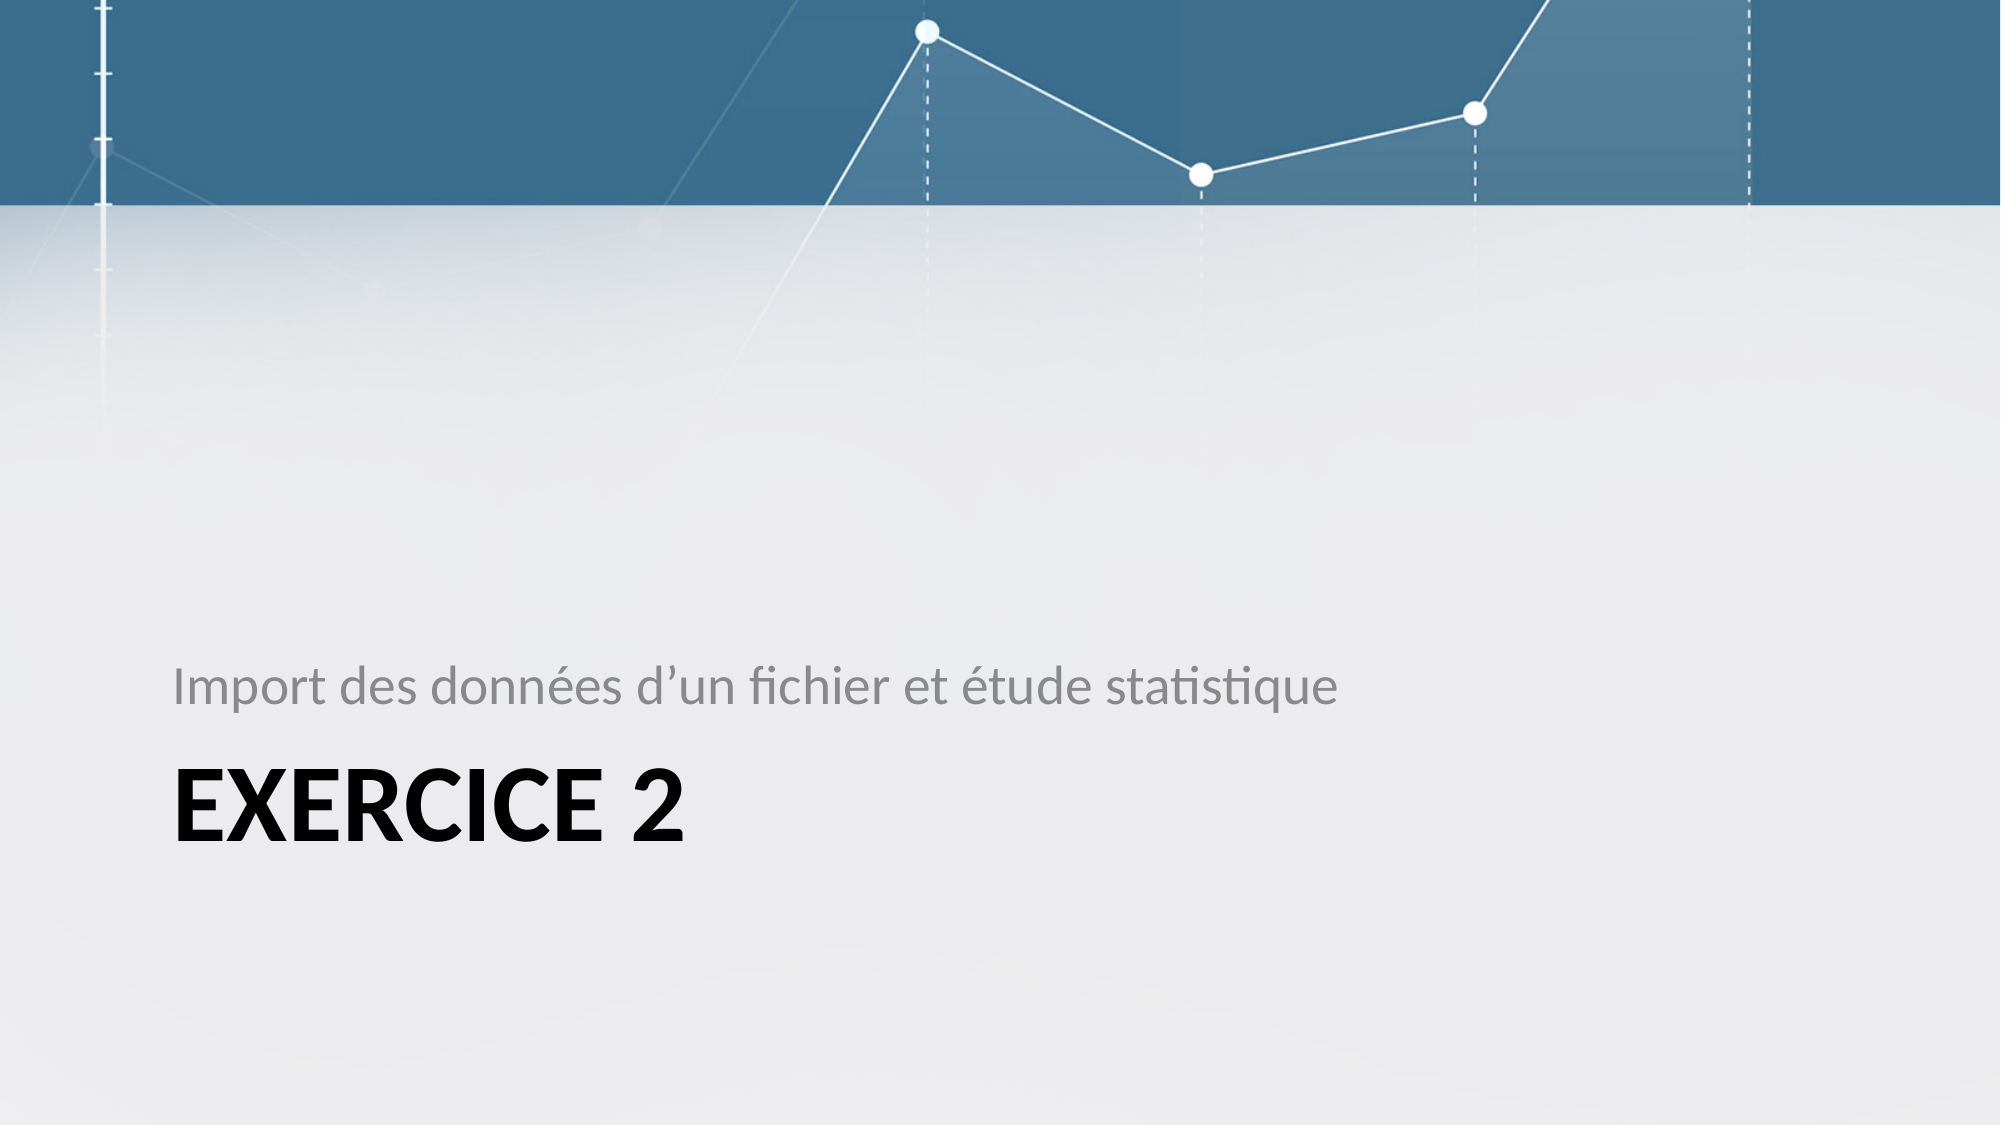

Import des données d’un fichier et étude statistique
# Exercice 2